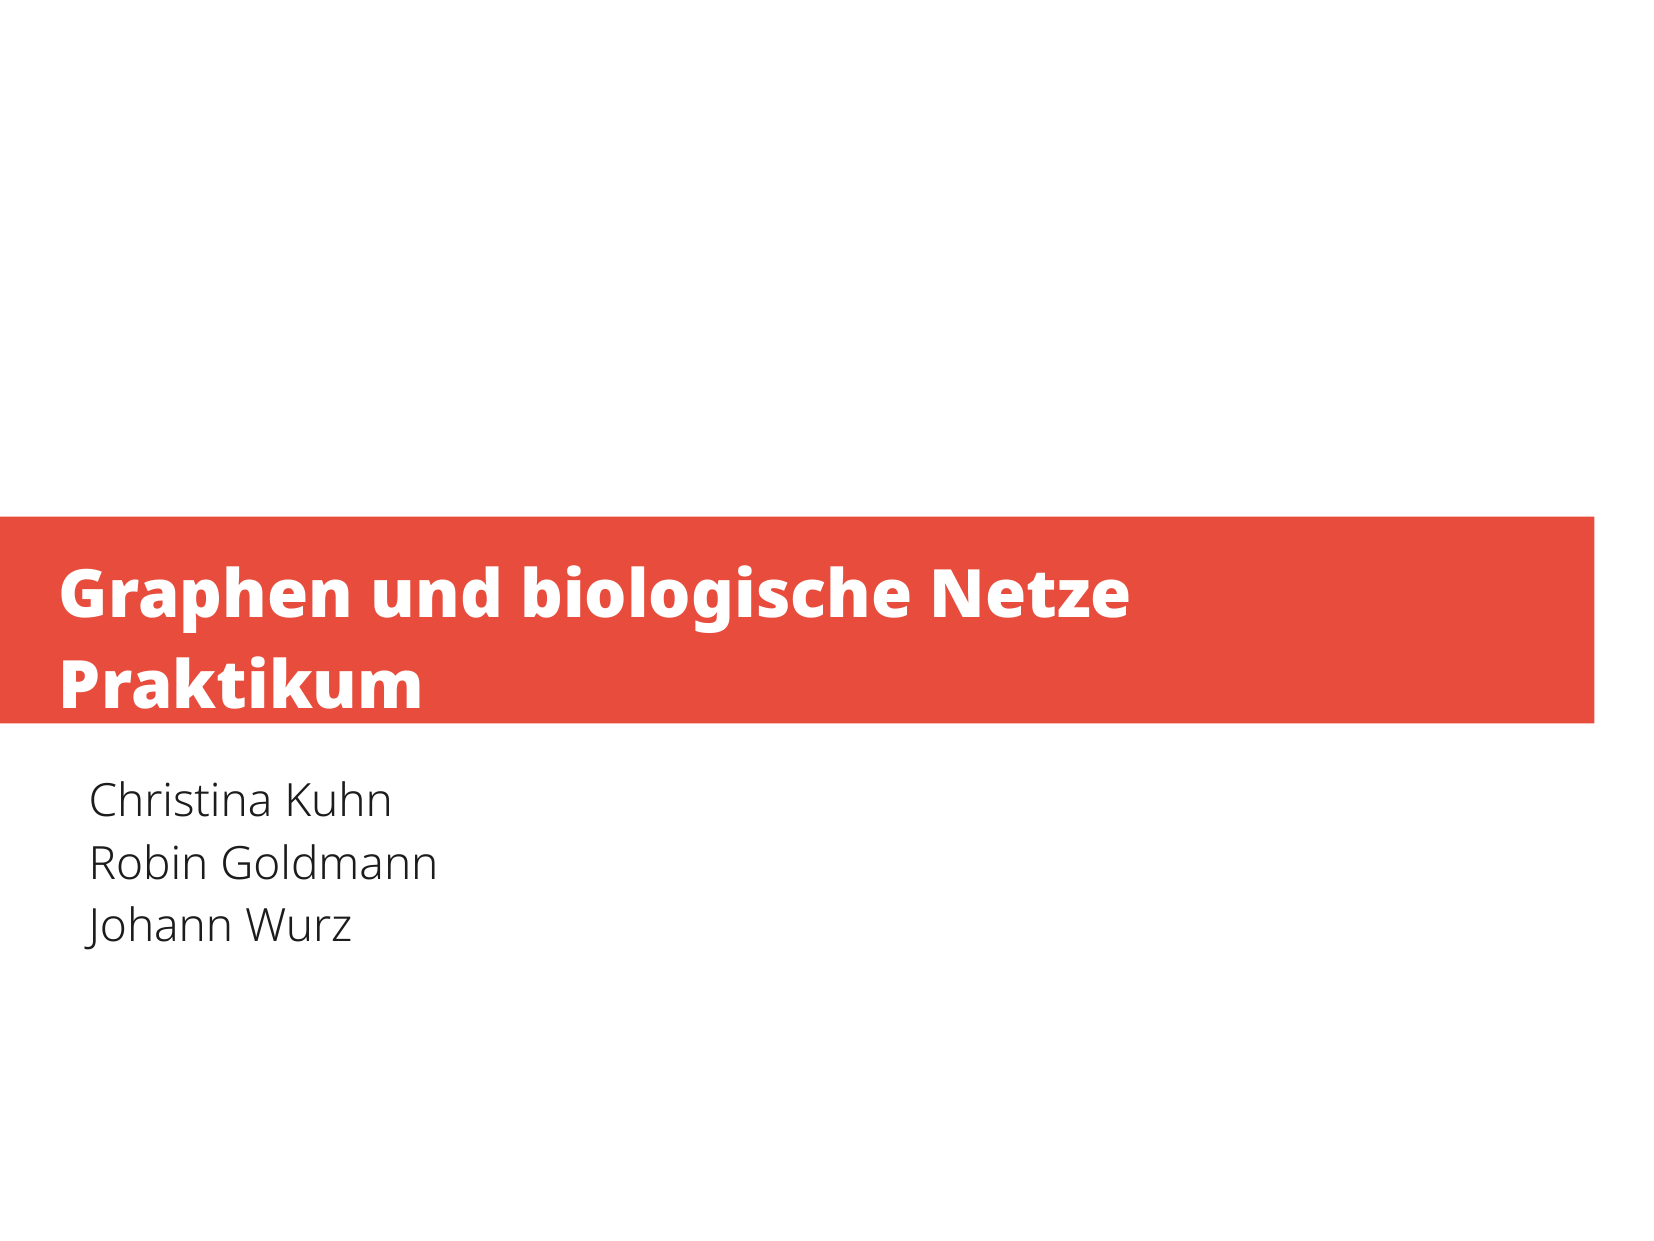

# Graphen und biologische Netze Praktikum
Christina Kuhn
Robin Goldmann
Johann Wurz